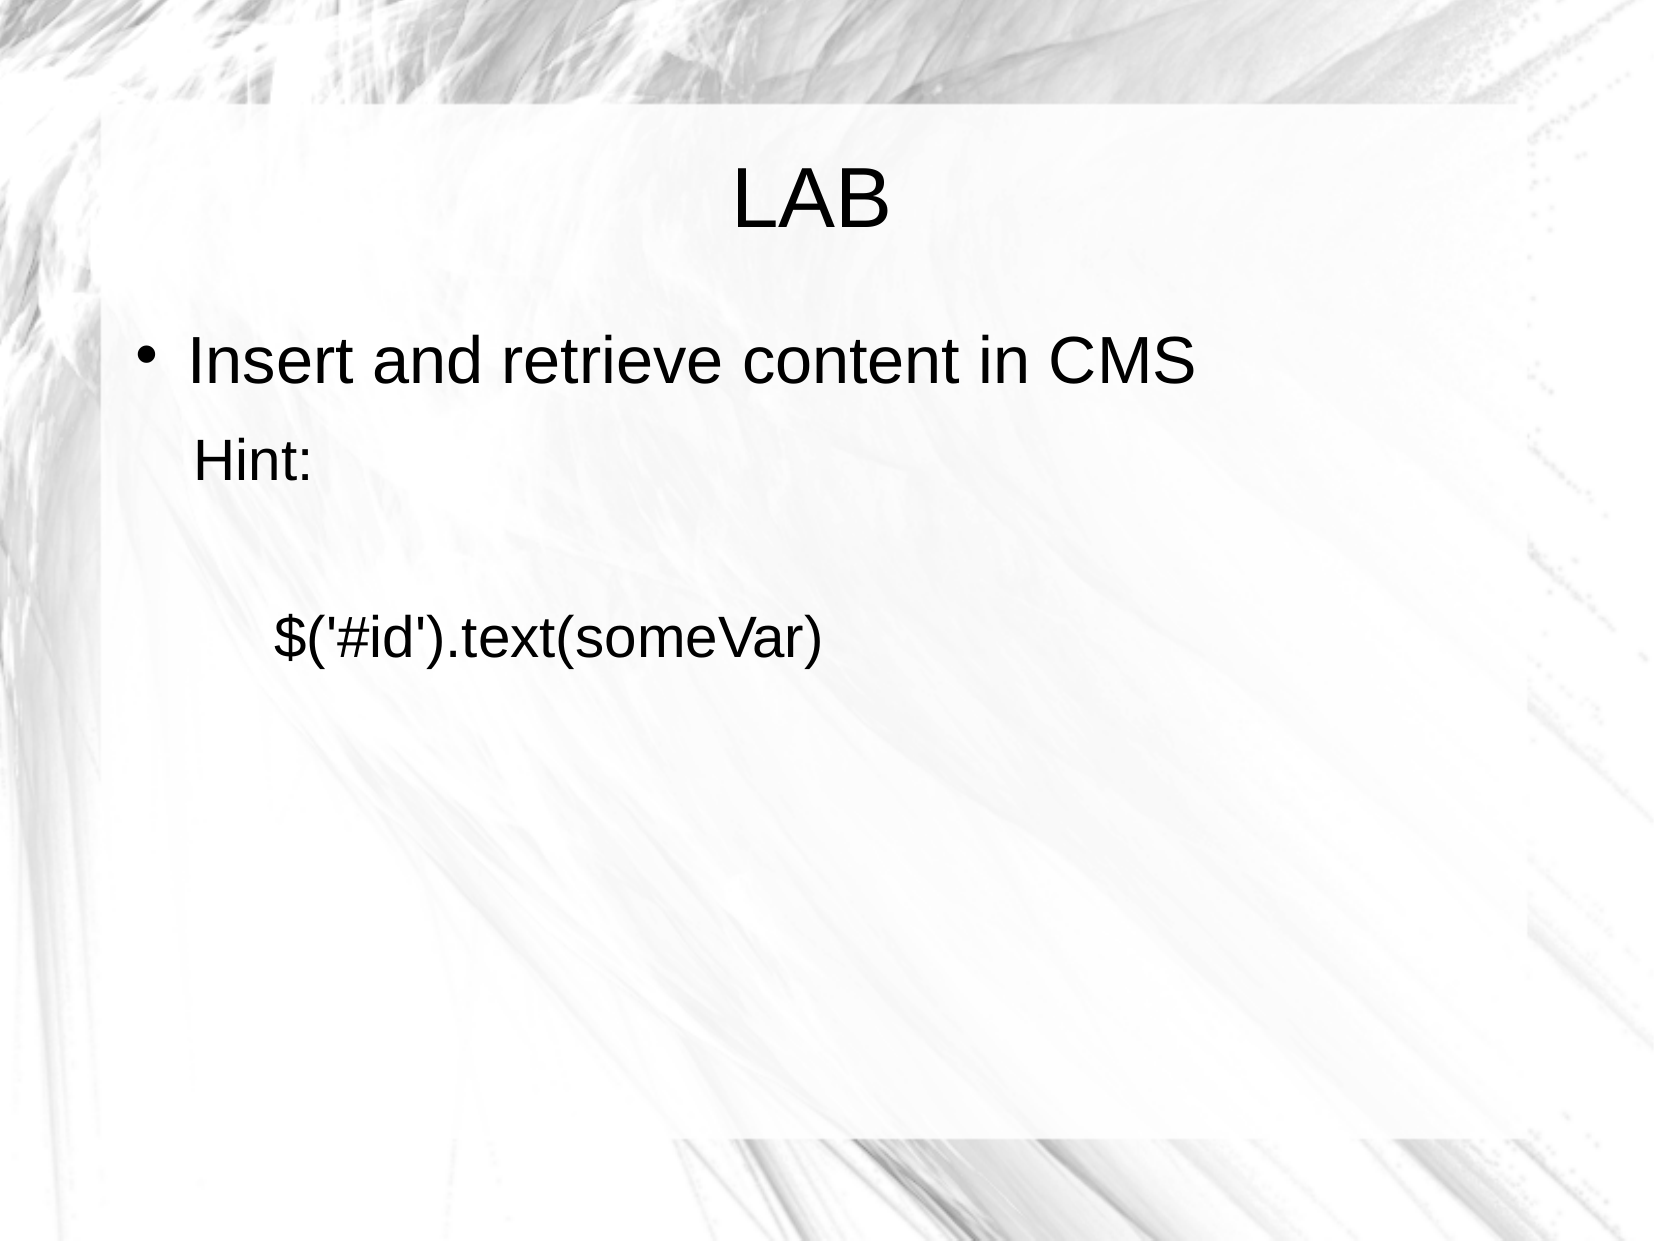

# LAB
Insert and retrieve content in CMS
Hint:
 $('#id').text(someVar)